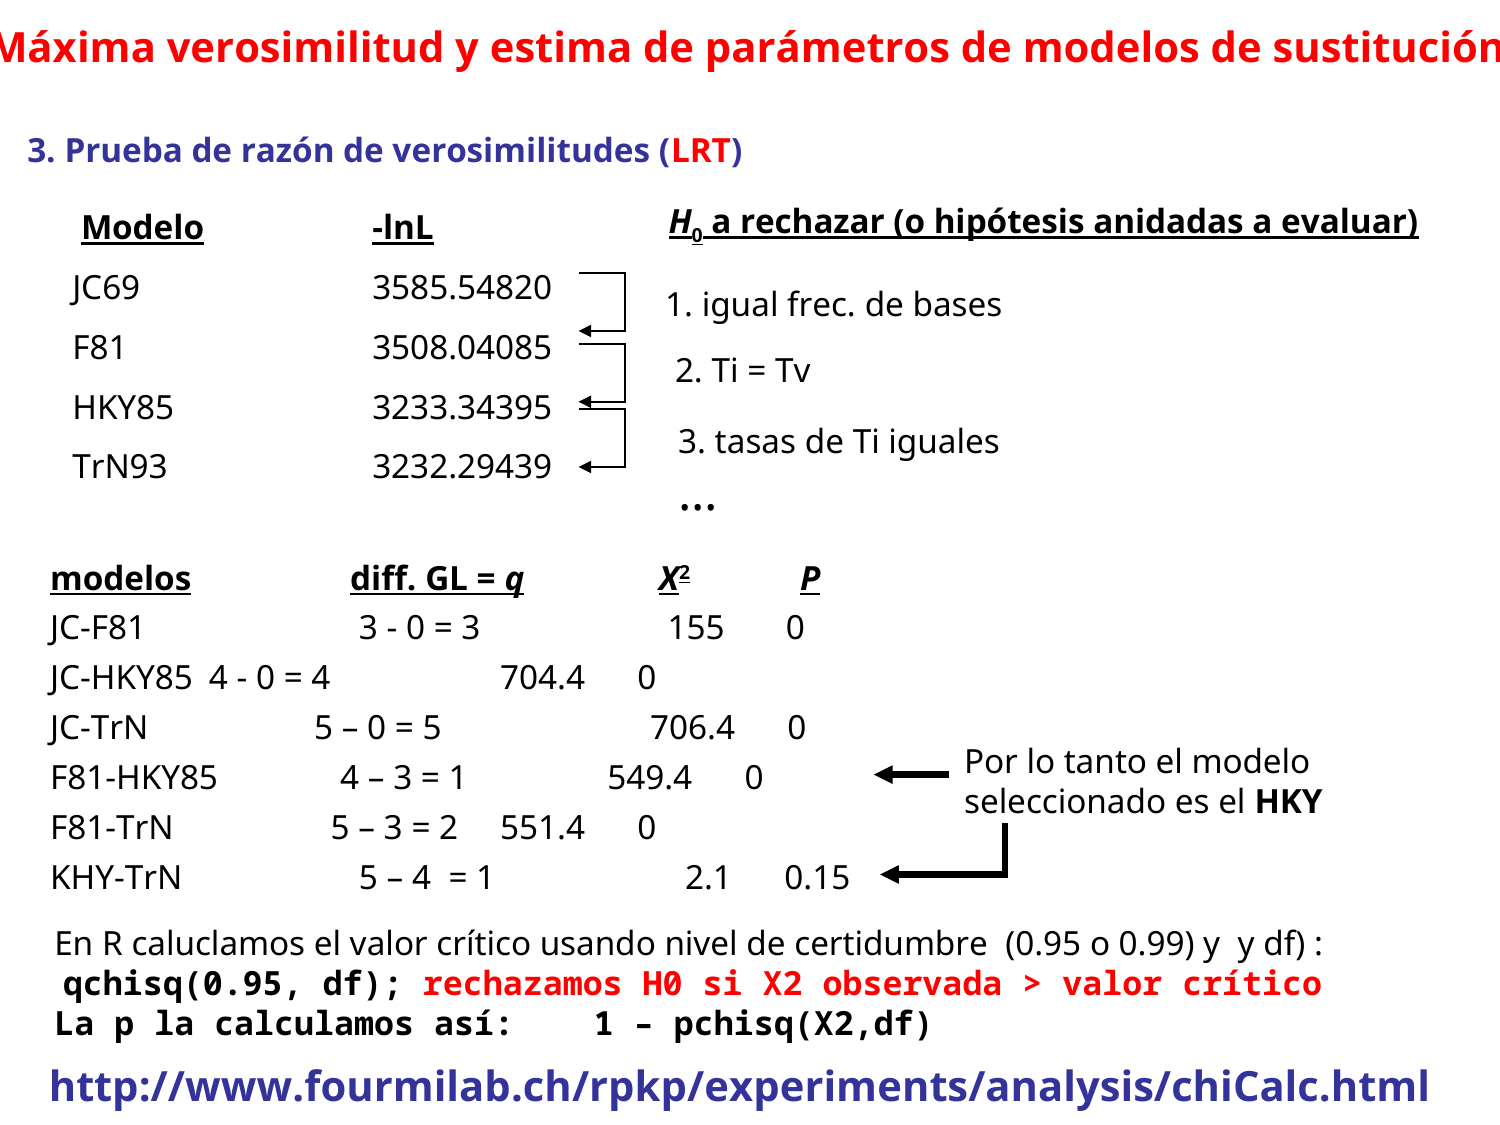

Máxima verosimilitud y estima de parámetros de modelos de sustitución
3. Prueba de razón de verosimilitudes (LRT)
 Modelo		-lnL
JC69		3585.54820
F81		3508.04085
HKY85 		3233.34395
TrN93		3232.29439
H0 a rechazar (o hipótesis anidadas a evaluar)
1. igual frec. de bases
2. Ti = Tv
3. tasas de Ti iguales
...
modelos		diff. GL = q 	 X2	P
JC-F81		 3 - 0 = 3		 155 0
JC-HKY85	 4 - 0 = 4		704.4 0
JC-TrN 5 – 0 = 5		706.4 0
F81-HKY85 4 – 3 = 1 549.4 0
F81-TrN 5 – 3 = 2 	551.4 0
KHY-TrN		 5 – 4 = 1		 2.1 0.15
Por lo tanto el modelo
seleccionado es el HKY
En R caluclamos el valor crítico usando nivel de certidumbre (0.95 o 0.99) y y df) :
 qchisq(0.95, df); rechazamos H0 si X2 observada > valor crítico
La p la calculamos así: 1 – pchisq(X2,df)
http://www.fourmilab.ch/rpkp/experiments/analysis/chiCalc.html